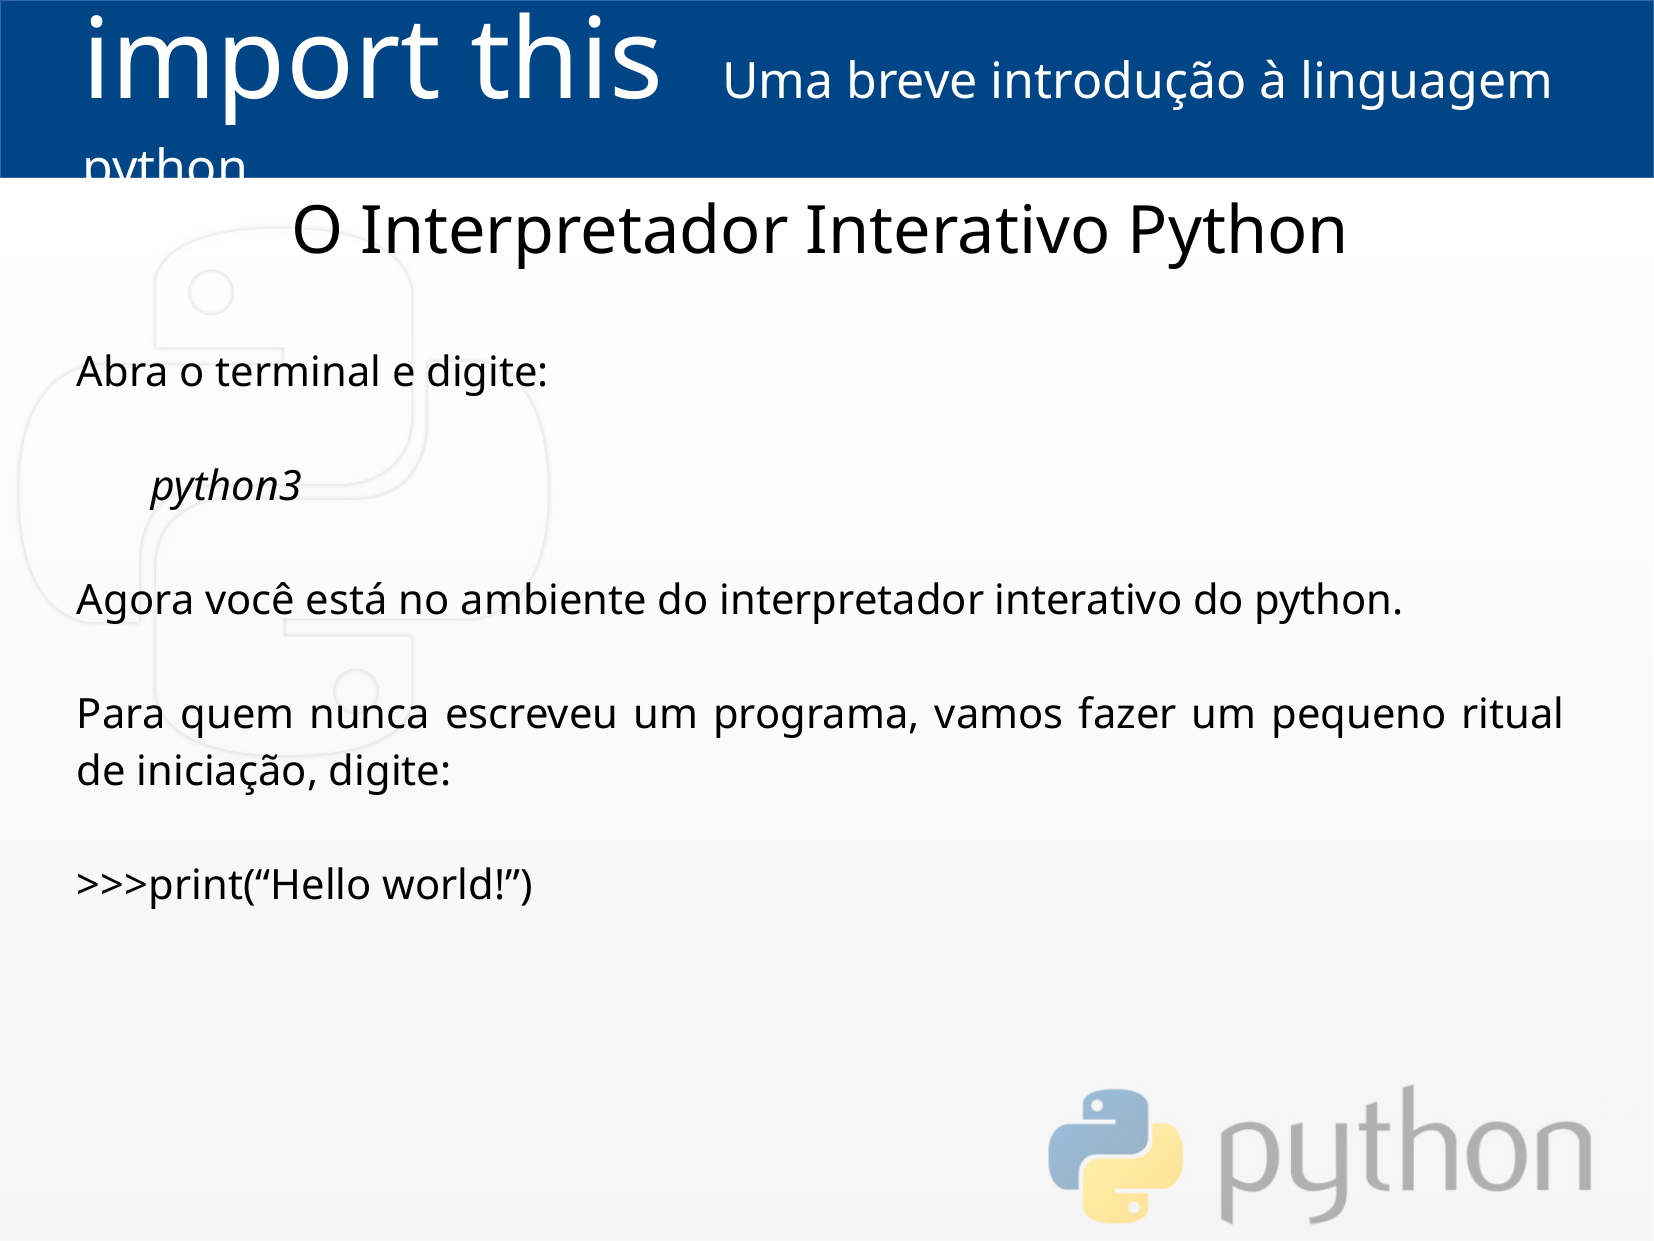

import this Uma breve introdução à linguagem python
# O Interpretador Interativo Python
Abra o terminal e digite:
	python3
Agora você está no ambiente do interpretador interativo do python.
Para quem nunca escreveu um programa, vamos fazer um pequeno ritual de iniciação, digite:
>>>print(“Hello world!”)